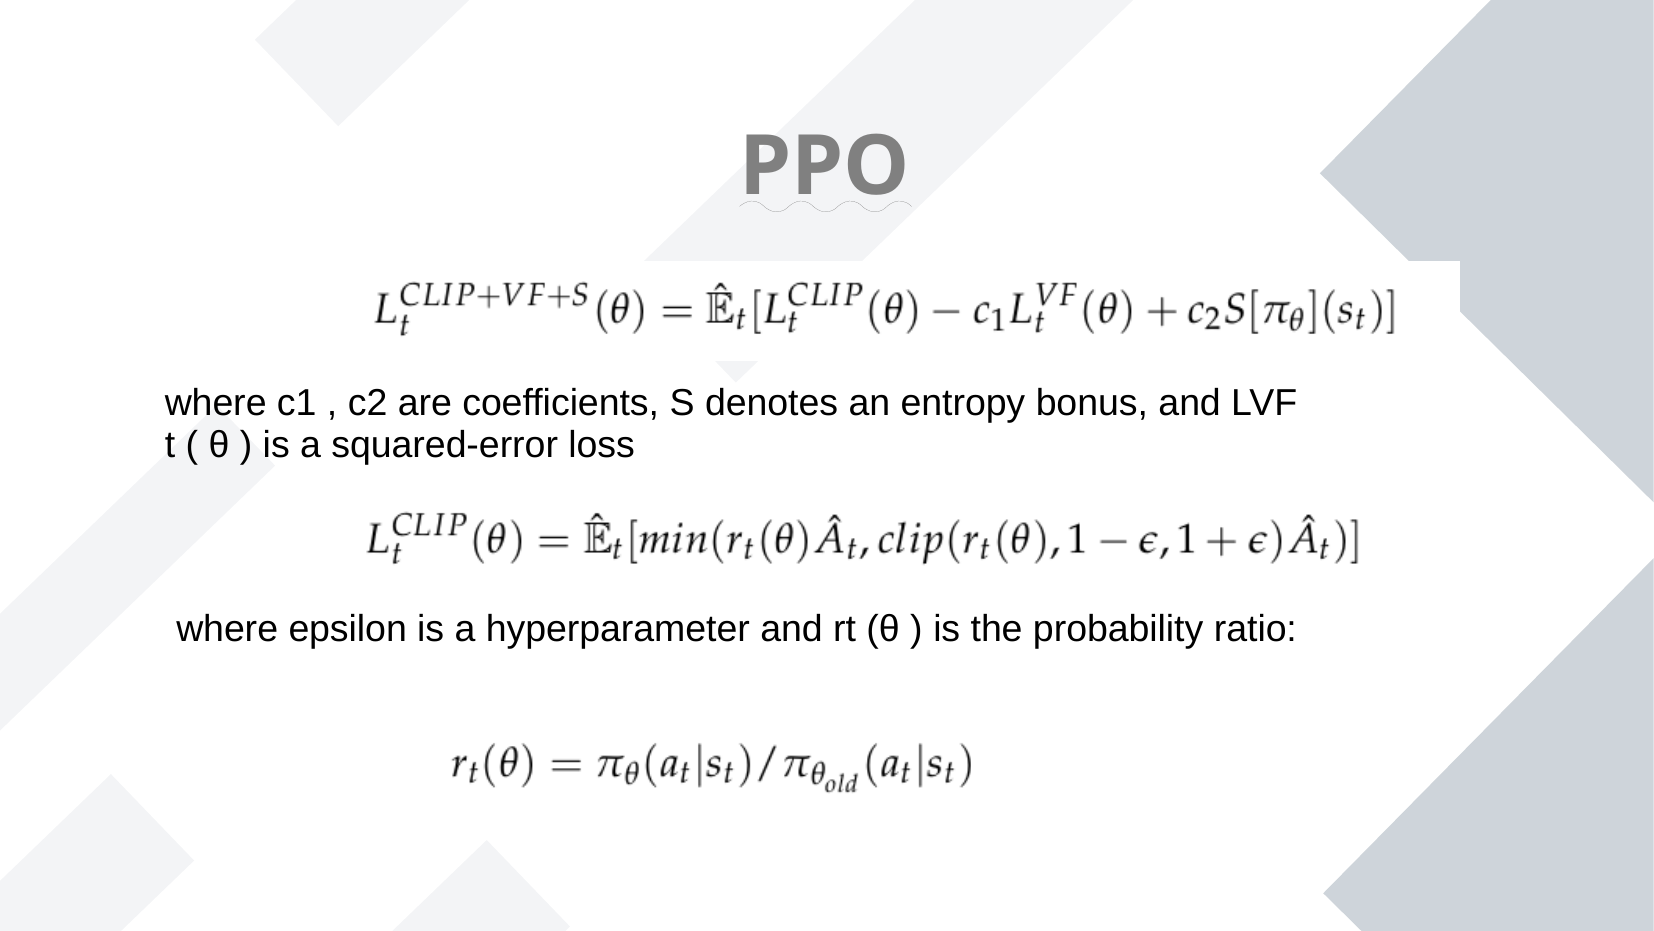

PPO
where c1 , c2 are coefficients, S denotes an entropy bonus, and LVF
t ( θ ) is a squared-error loss
where epsilon is a hyperparameter and rt (θ ) is the probability ratio: